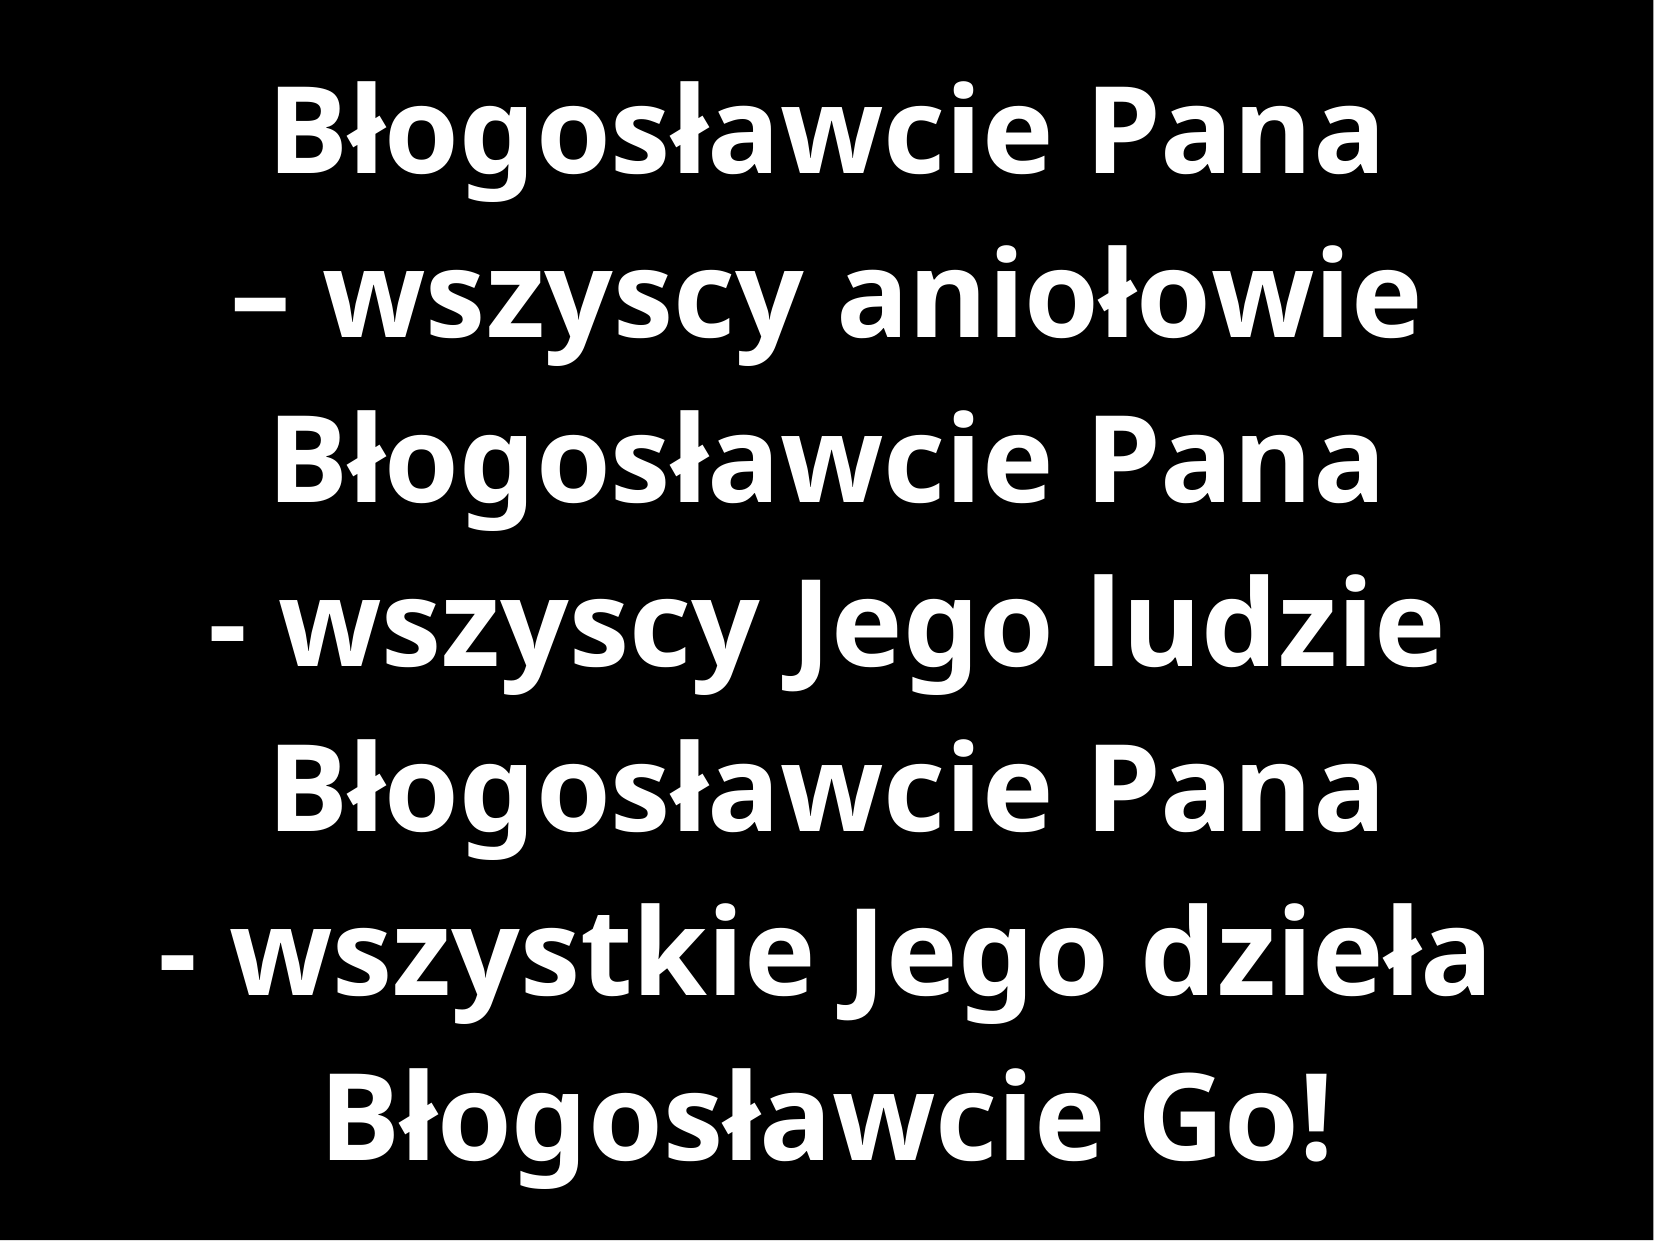

# Błogosławcie Pana – wszyscy aniołowie Błogosławcie Pana - wszyscy Jego ludzie Błogosławcie Pana - wszystkie Jego dzieła Błogosławcie Go!